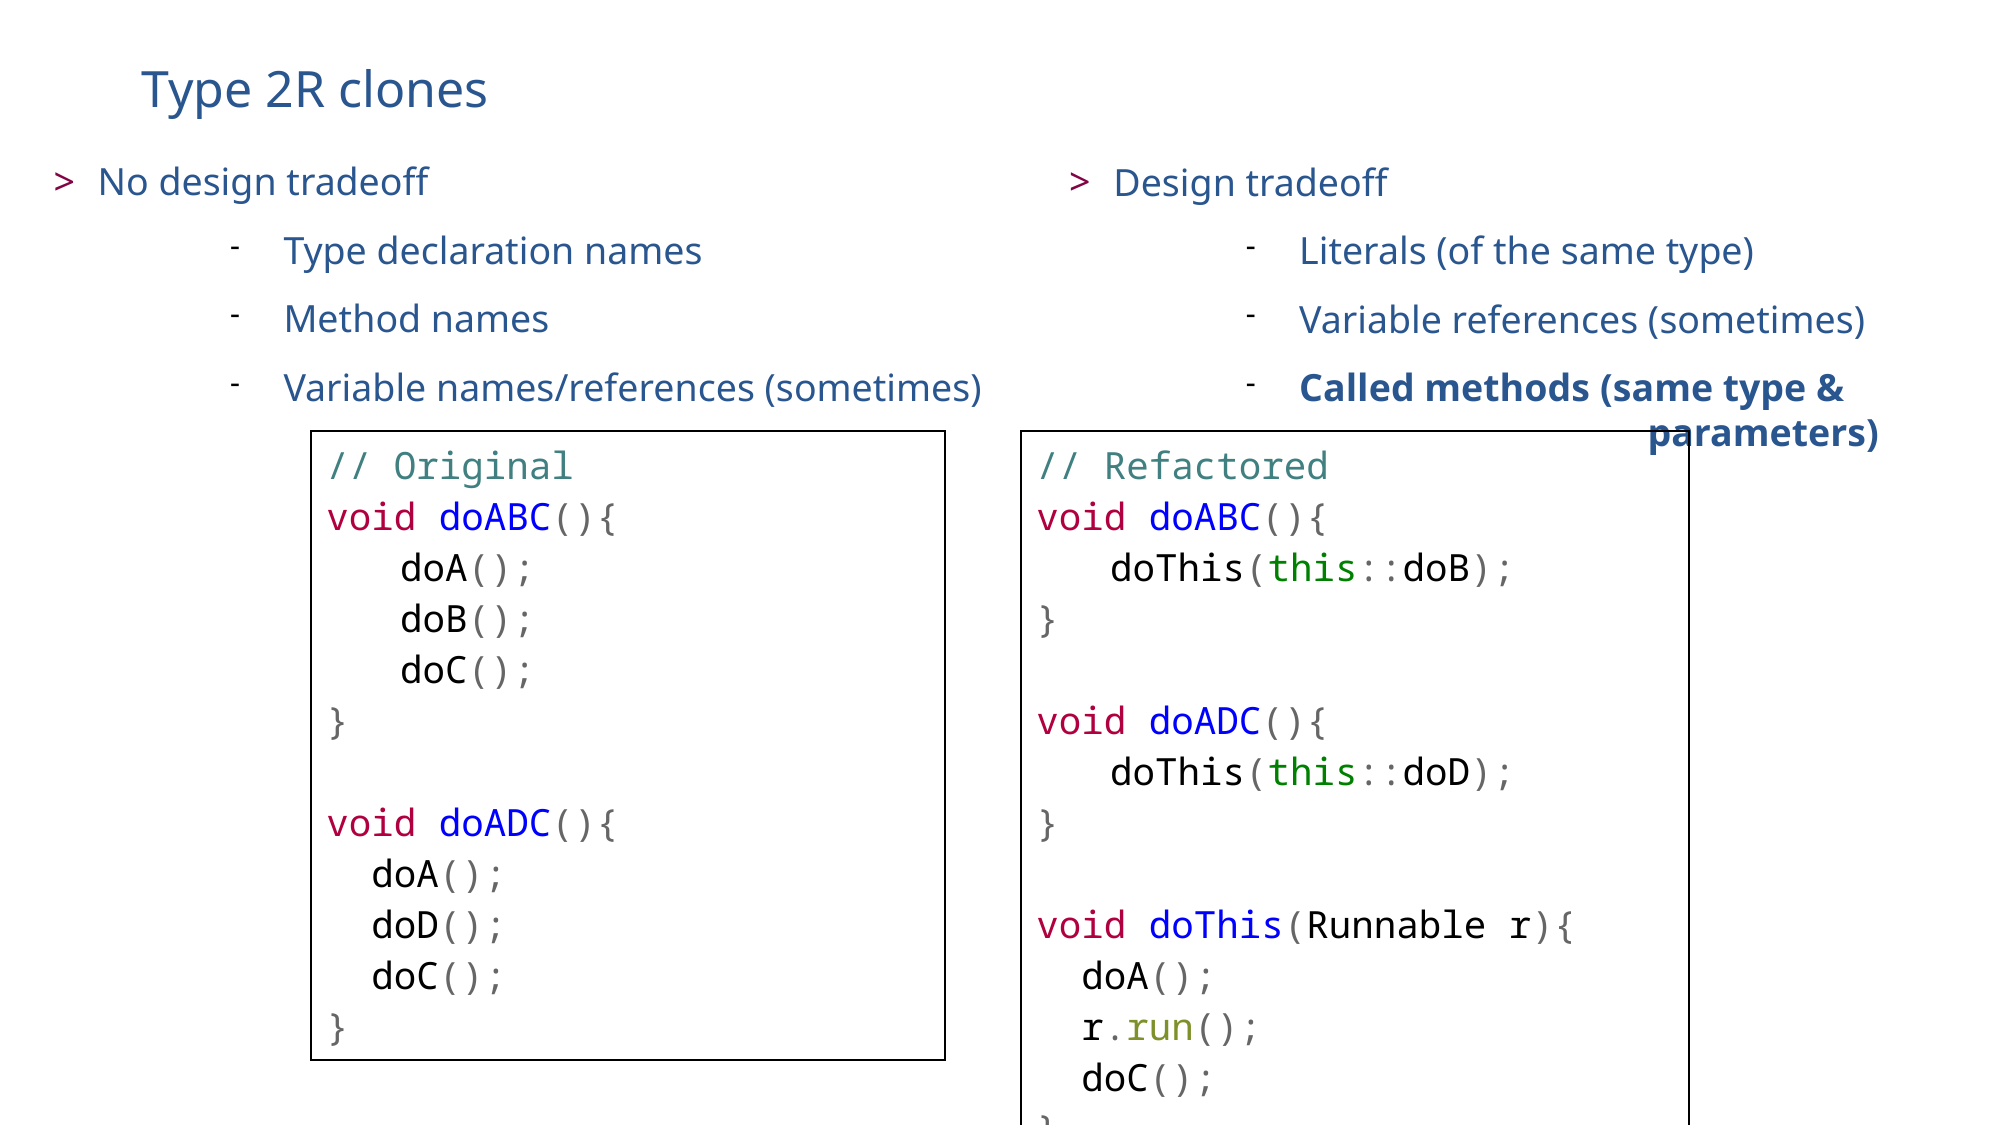

Type 2R clones
No design tradeoff
Type declaration names
Method names
Variable names/references (sometimes)
Design tradeoff
Literals (of the same type)
Variable references (sometimes)
Called methods (same type & 						parameters)
// Original
void doABC(){
	doA();
	doB();
	doC();
}
void doADC(){
 doA();
 doD();
 doC();
}
// Refactored
void doABC(){
	doThis(this::doB);
}
void doADC(){
	doThis(this::doD);
}
void doThis(Runnable r){
 doA();
 r.run();
 doC();
}